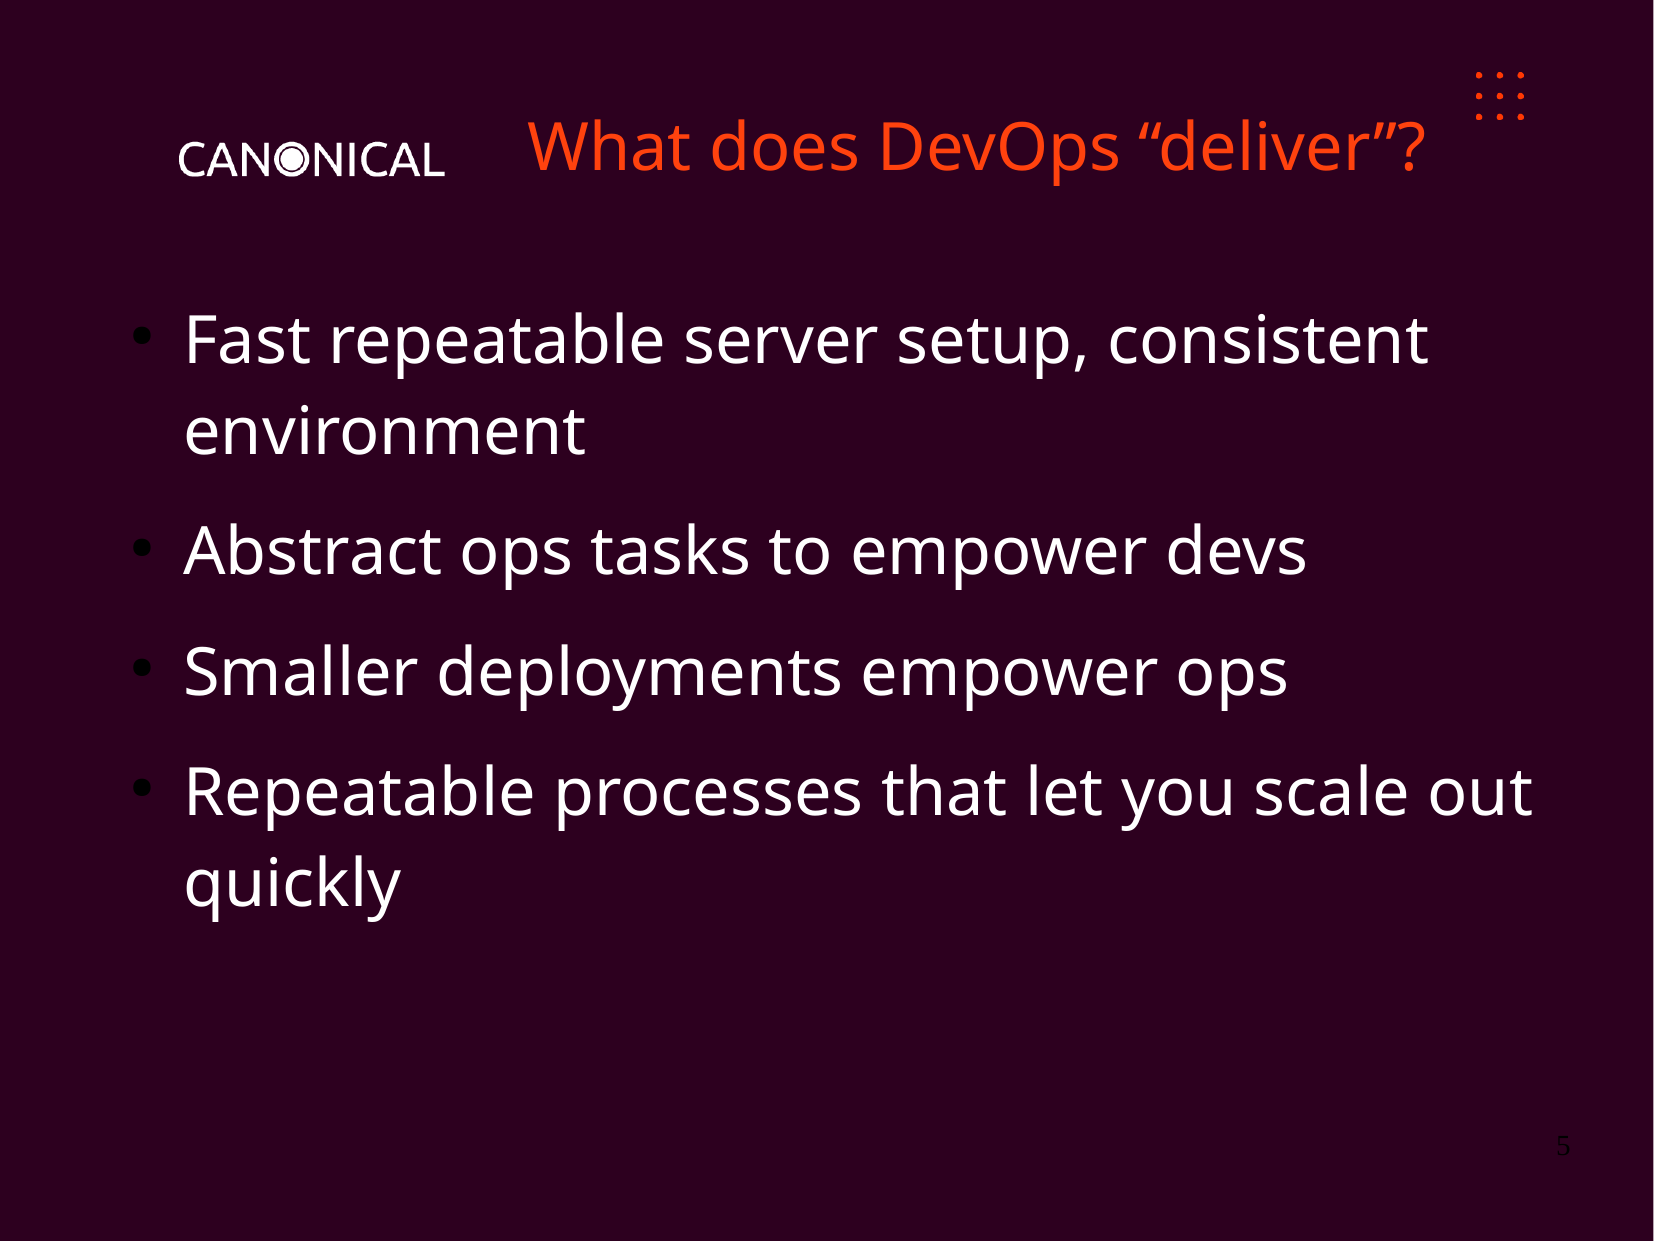

# What does DevOps “deliver”?
Fast repeatable server setup, consistent environment
Abstract ops tasks to empower devs
Smaller deployments empower ops
Repeatable processes that let you scale out quickly
5